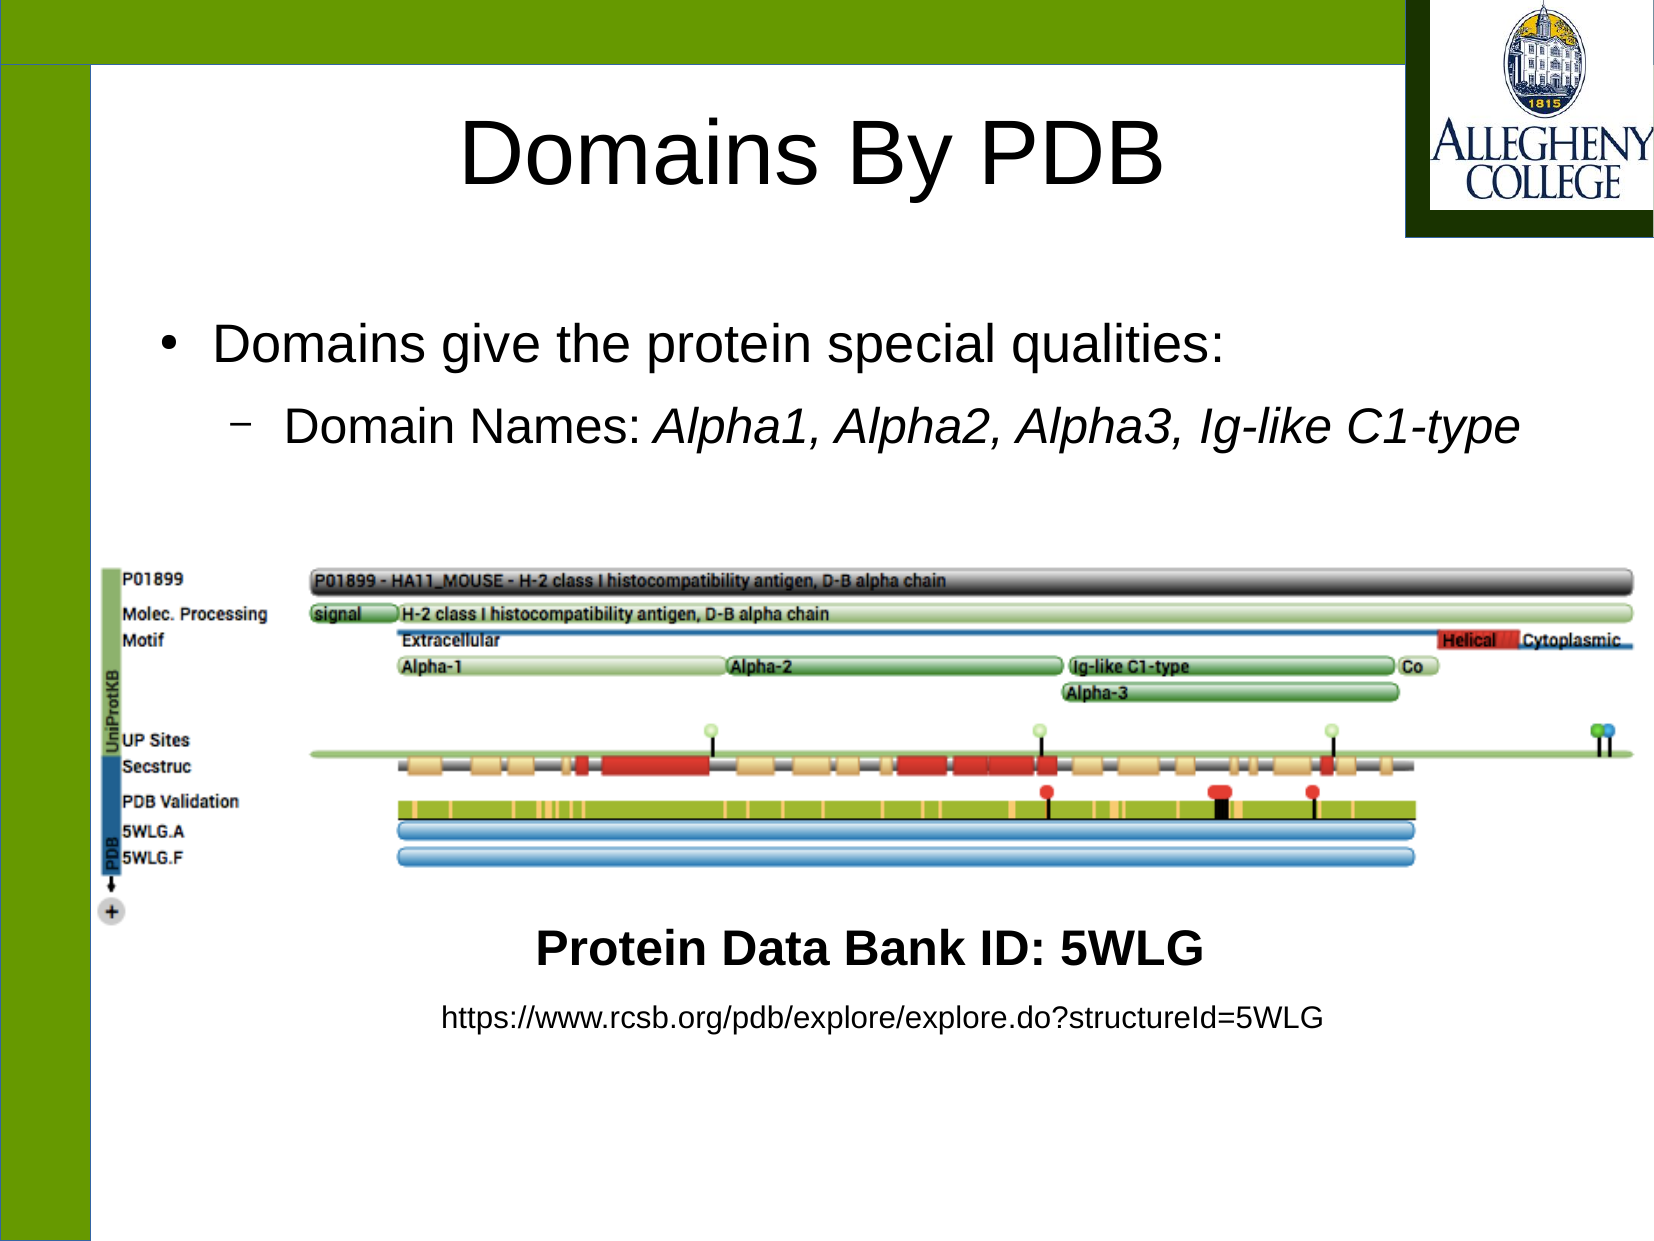

# Domains By PDB
Domains give the protein special qualities:
Domain Names: Alpha1, Alpha2, Alpha3, Ig-like C1-type
 Protein Data Bank ID: 5WLG
 https://www.rcsb.org/pdb/explore/explore.do?structureId=5WLG